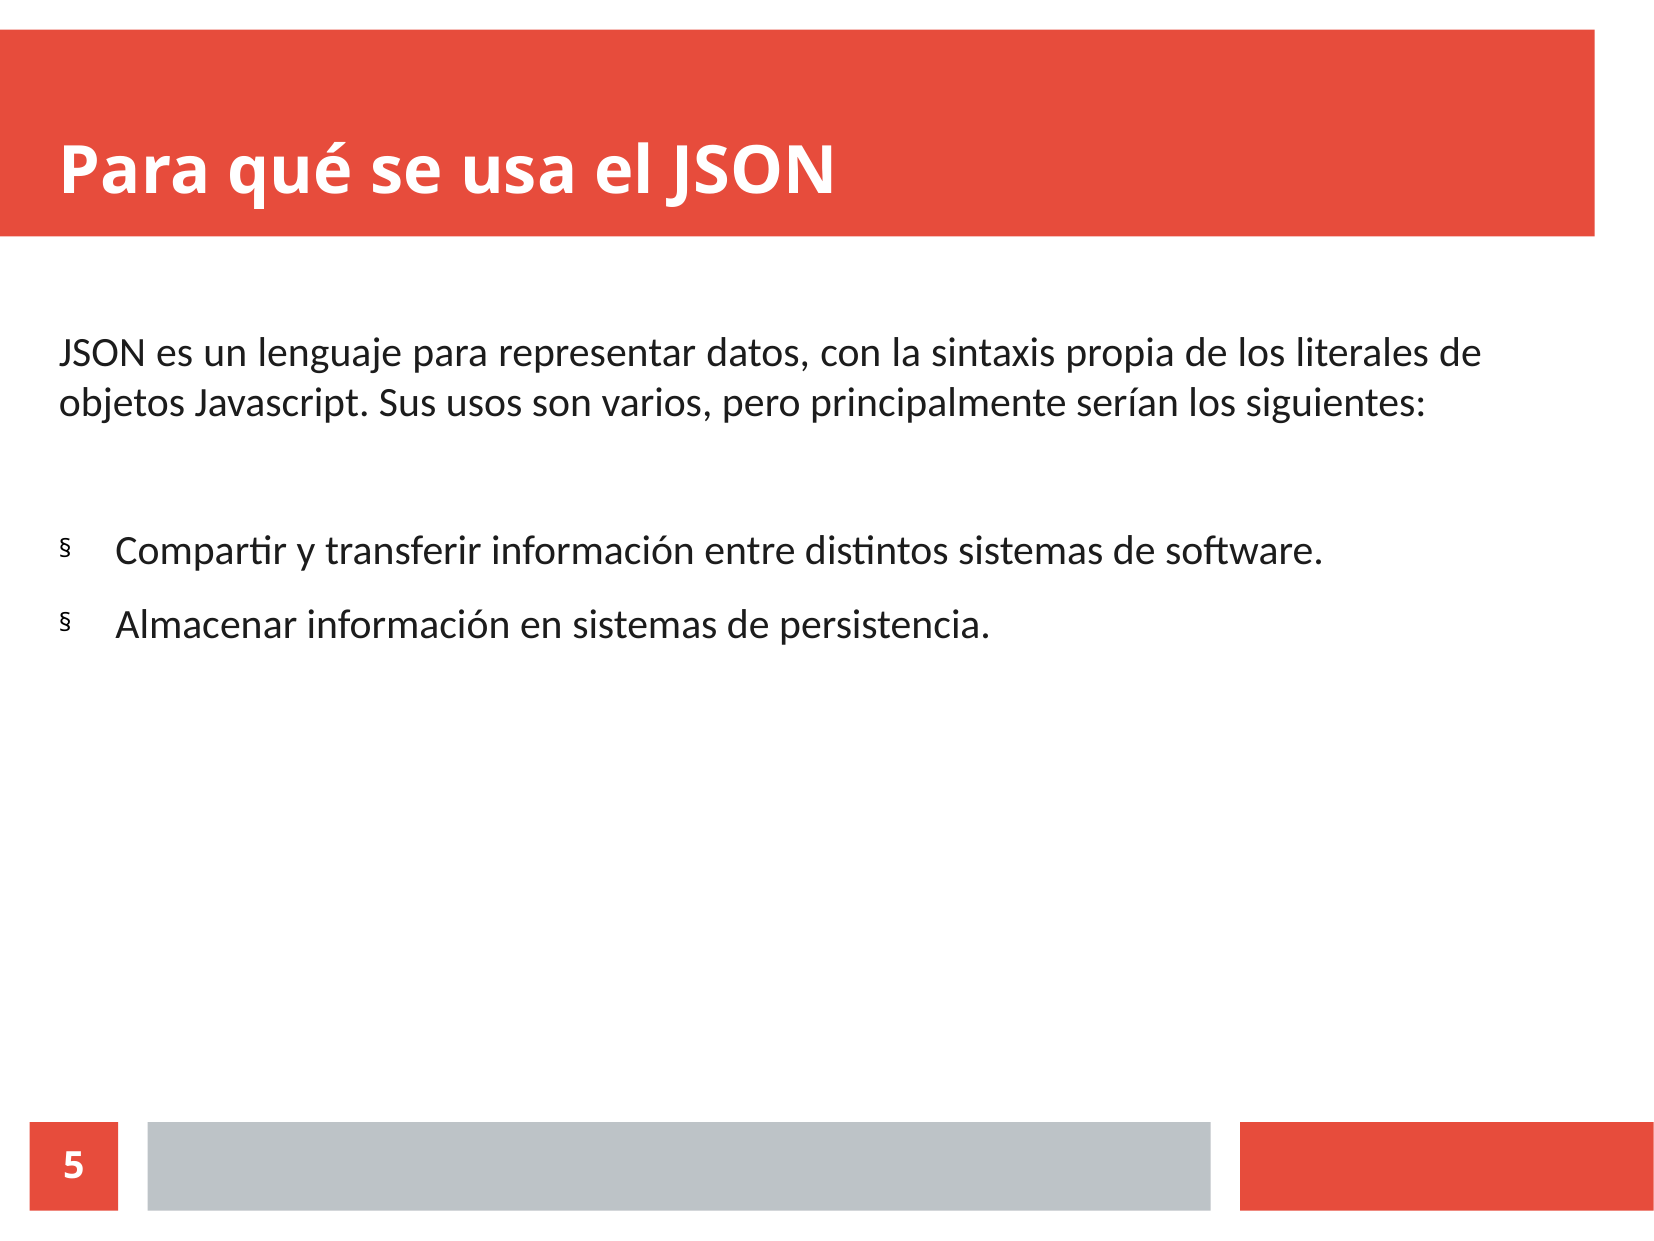

# Para qué se usa el JSON
JSON es un lenguaje para representar datos, con la sintaxis propia de los literales de objetos Javascript. Sus usos son varios, pero principalmente serían los siguientes:
Compartir y transferir información entre distintos sistemas de software.
Almacenar información en sistemas de persistencia.